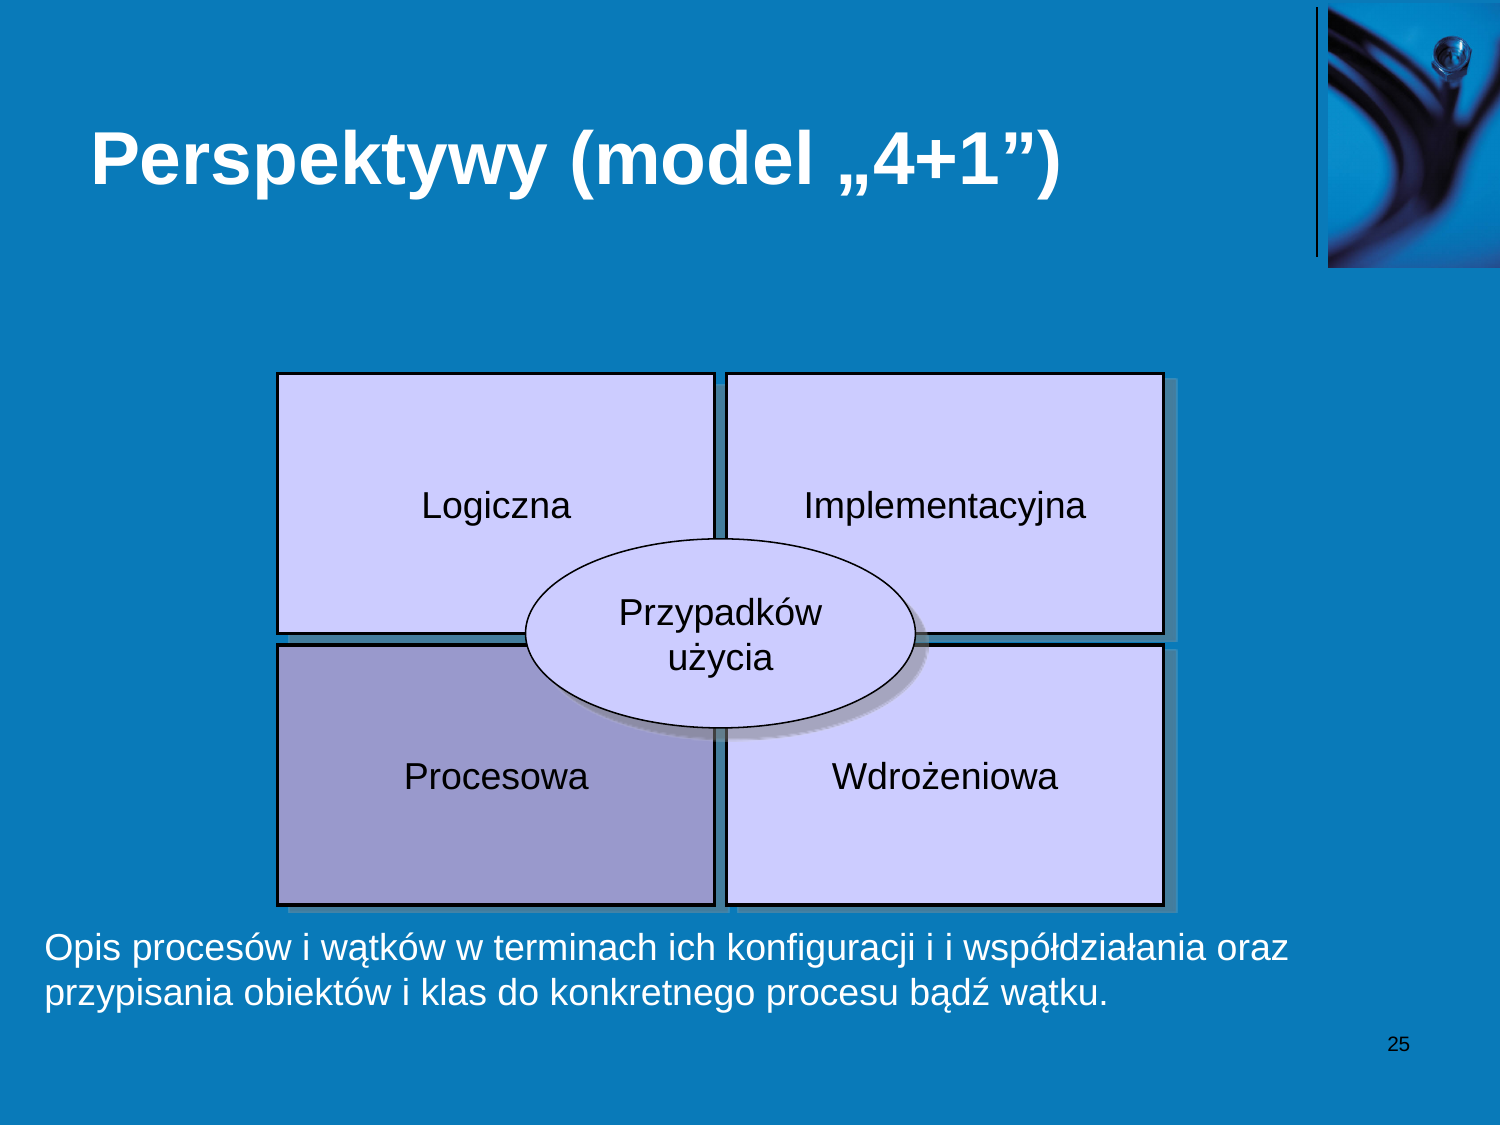

# Perspektywy (model „4+1”)
Logiczna
Implementacyjna
Przypadków
użycia
Procesowa
Wdrożeniowa
Opis procesów i wątków w terminach ich konfiguracji i i współdziałania oraz przypisania obiektów i klas do konkretnego procesu bądź wątku.
25